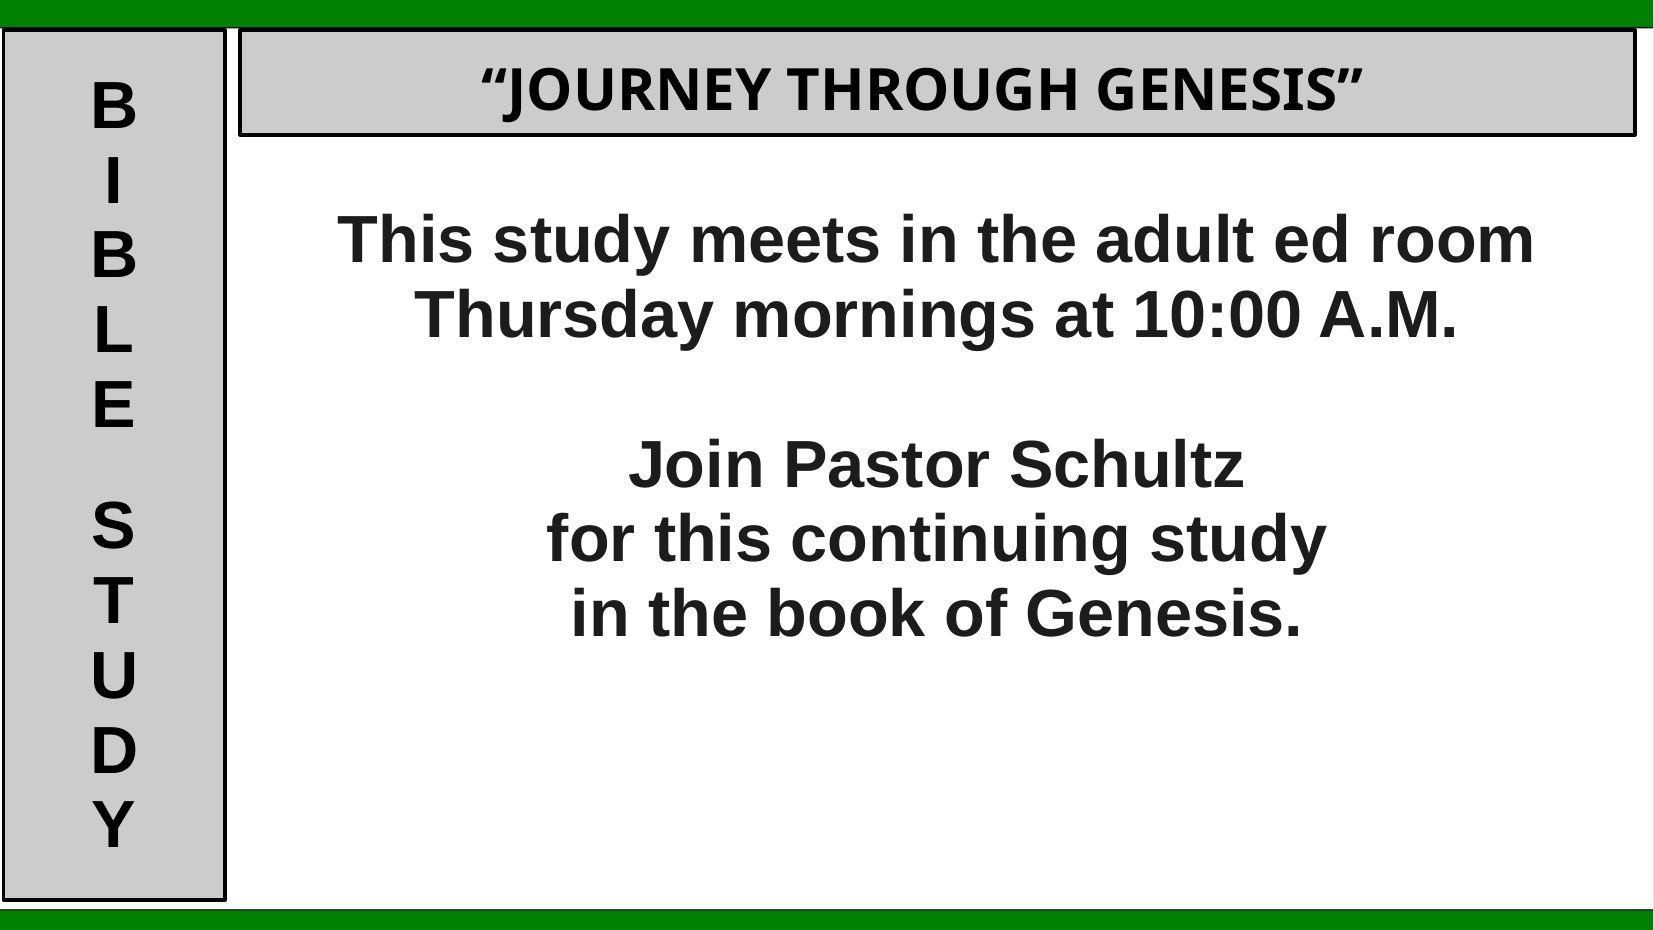

B
I
B
L
E
S
T
U
D
Y
“JOURNEY THROUGH GENESIS”
This study meets in the adult ed room Thursday mornings at 10:00 A.M.
Join Pastor Schultz
for this continuing study
in the book of Genesis.